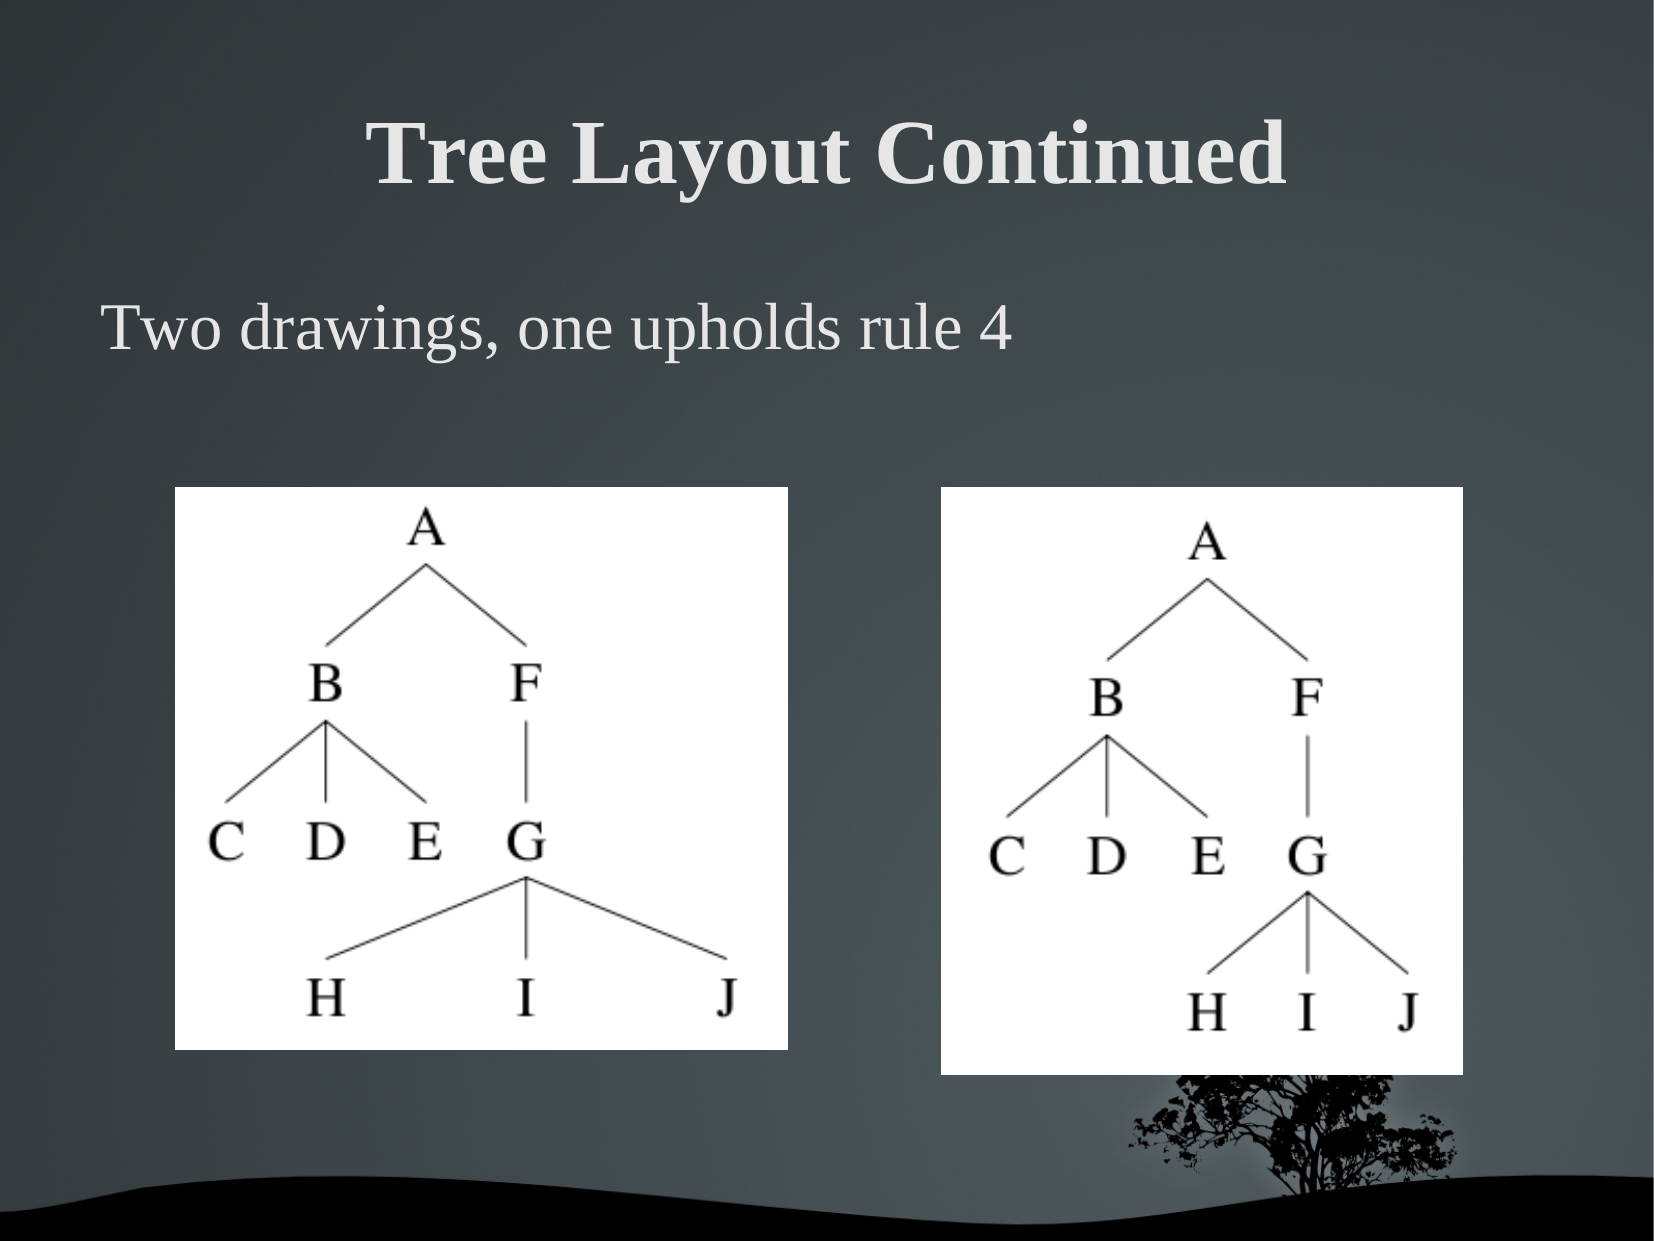

# Tree Layout Continued
Two drawings, one upholds rule 4